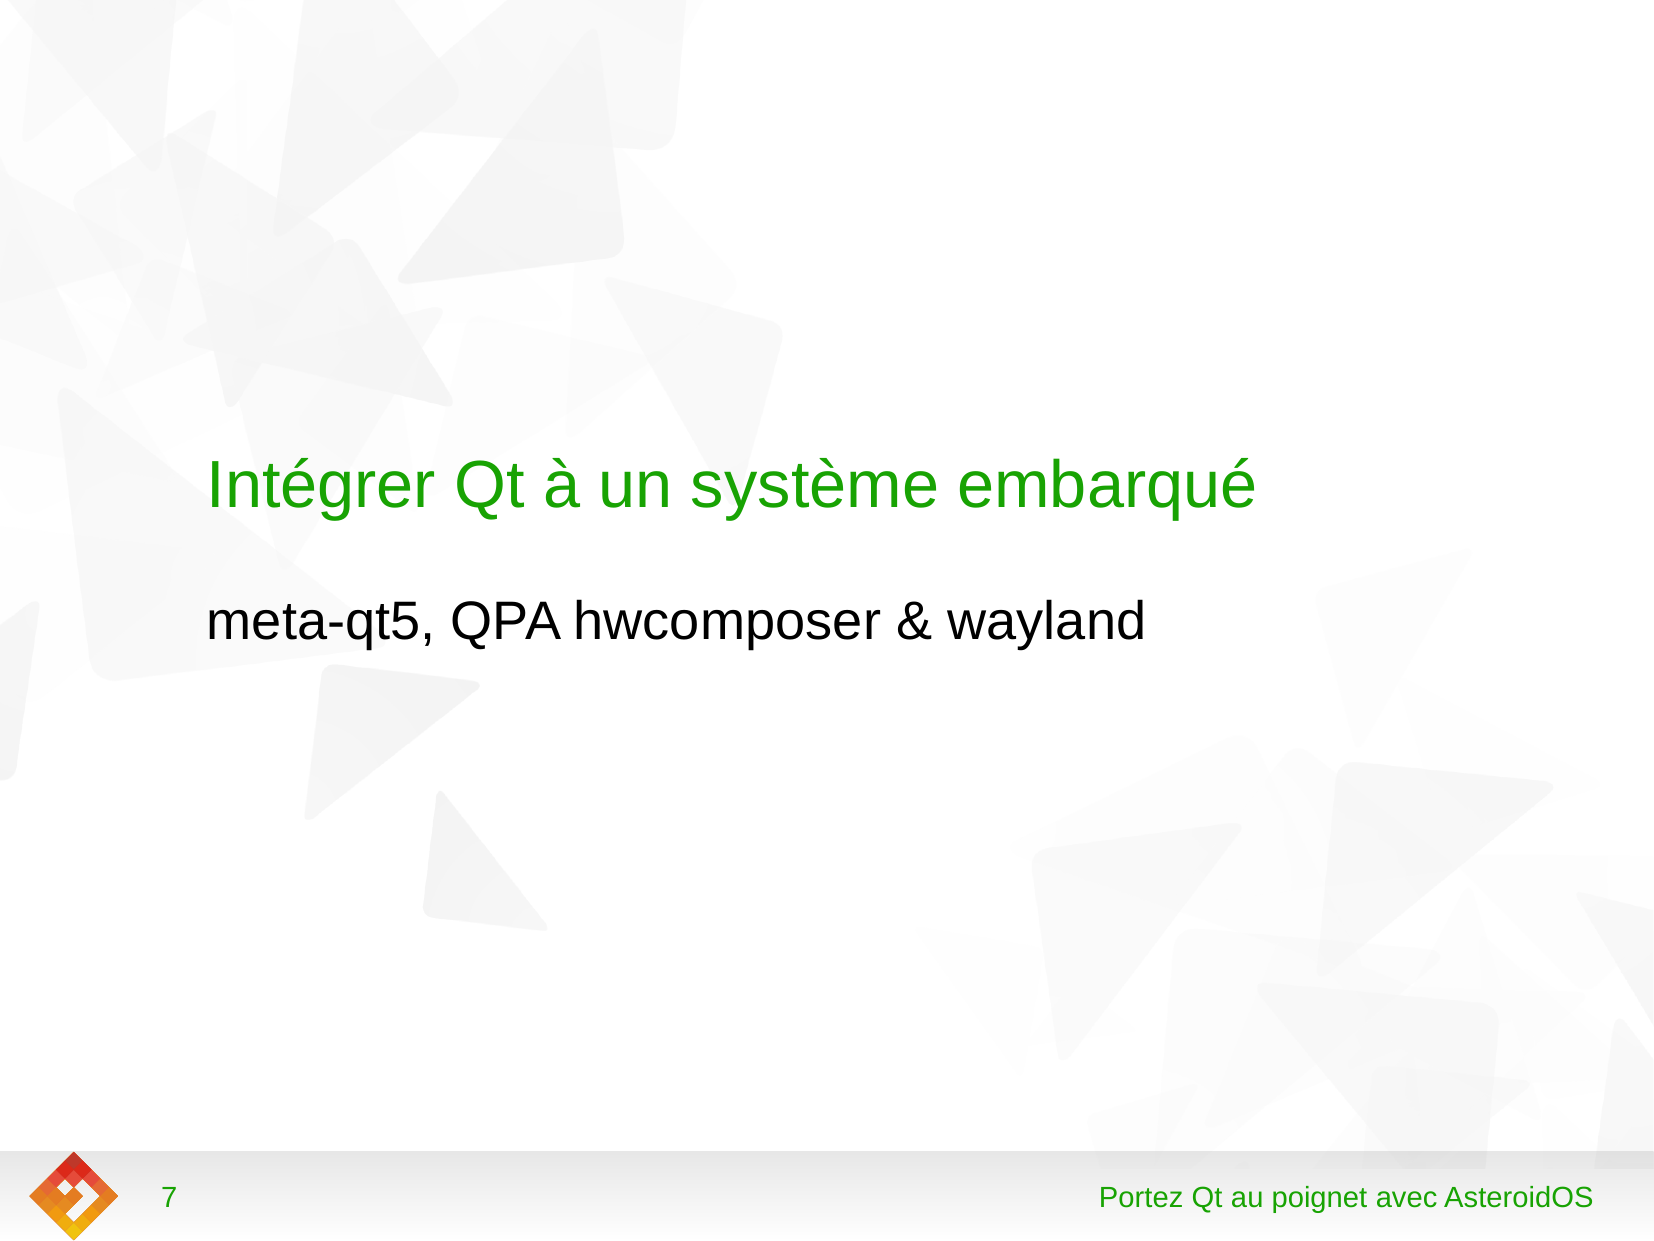

# Intégrer Qt à un système embarqué
meta-qt5, QPA hwcomposer & wayland
7
Portez Qt au poignet avec AsteroidOS